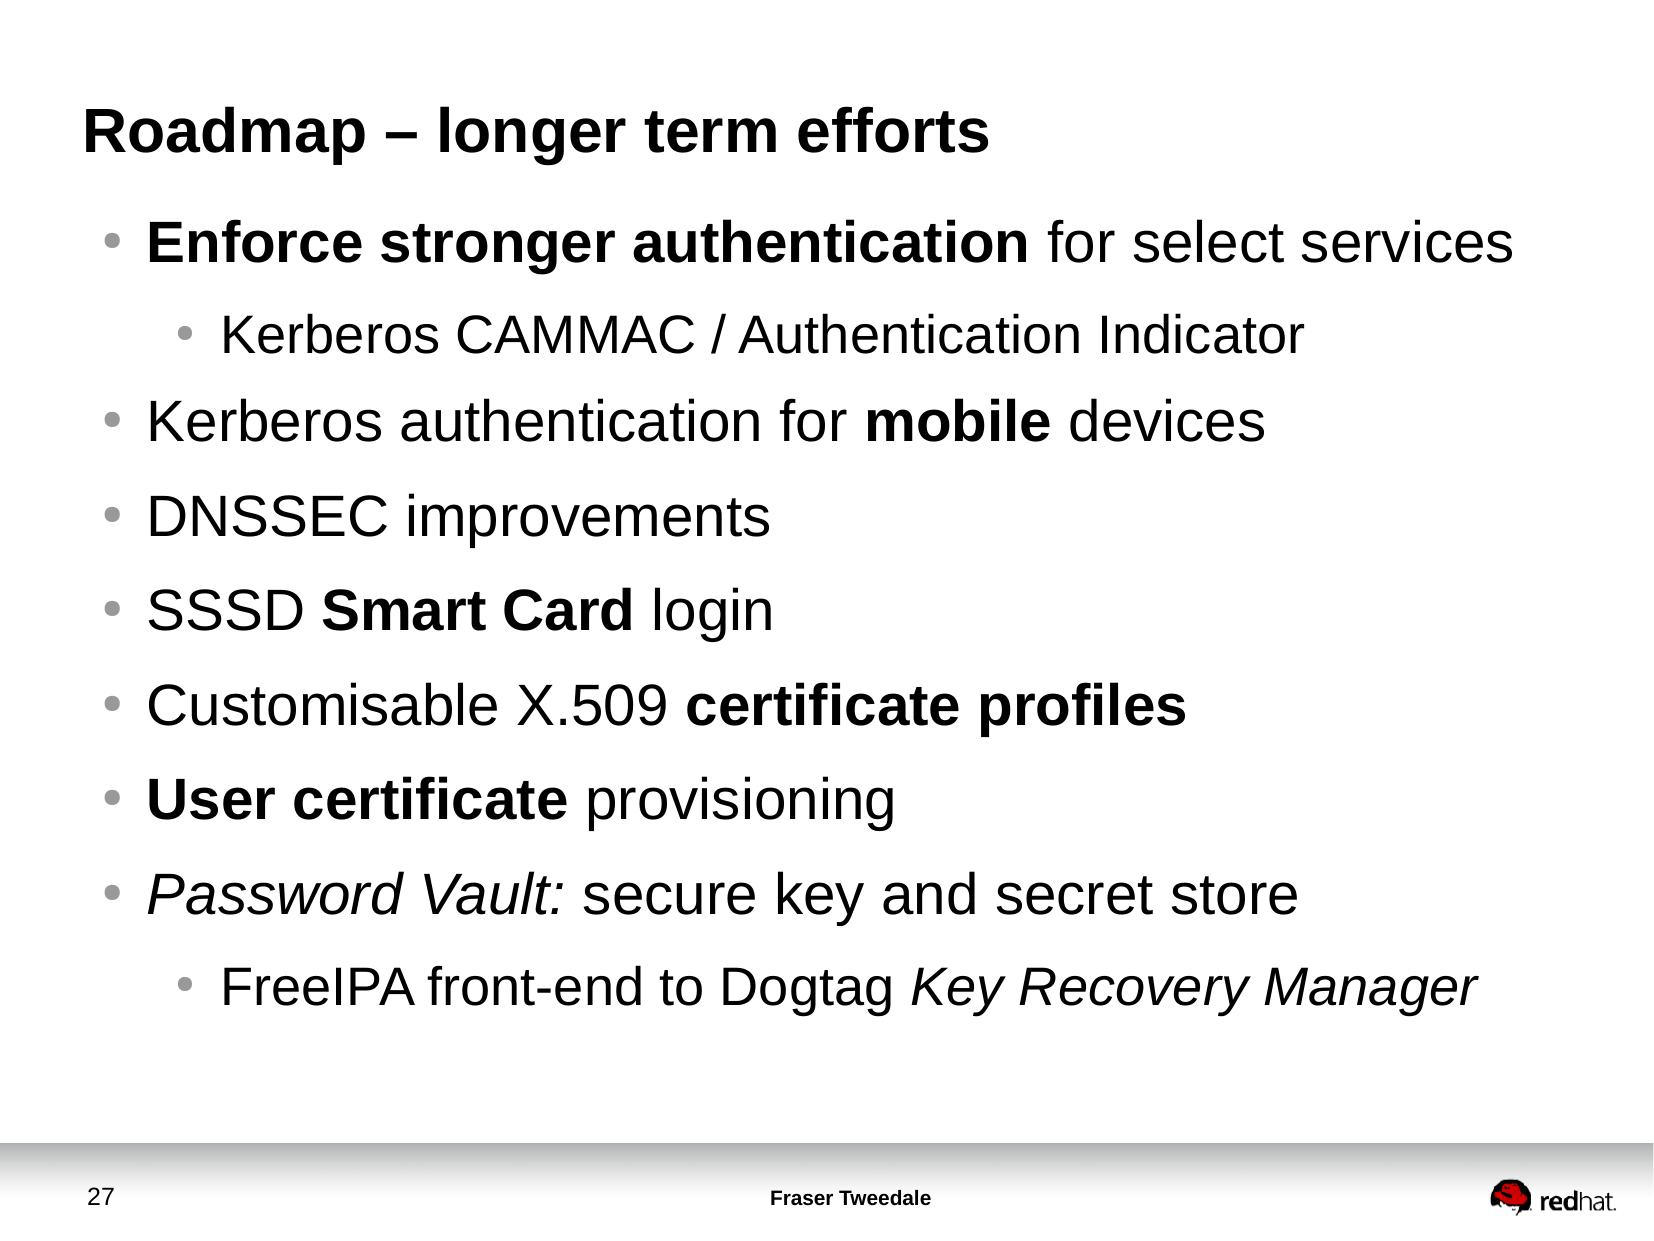

# Roadmap – longer term efforts
Enforce stronger authentication for select services
Kerberos CAMMAC / Authentication Indicator
Kerberos authentication for mobile devices
DNSSEC improvements
SSSD Smart Card login
Customisable X.509 certificate profiles
User certificate provisioning
Password Vault: secure key and secret store
FreeIPA front-end to Dogtag Key Recovery Manager